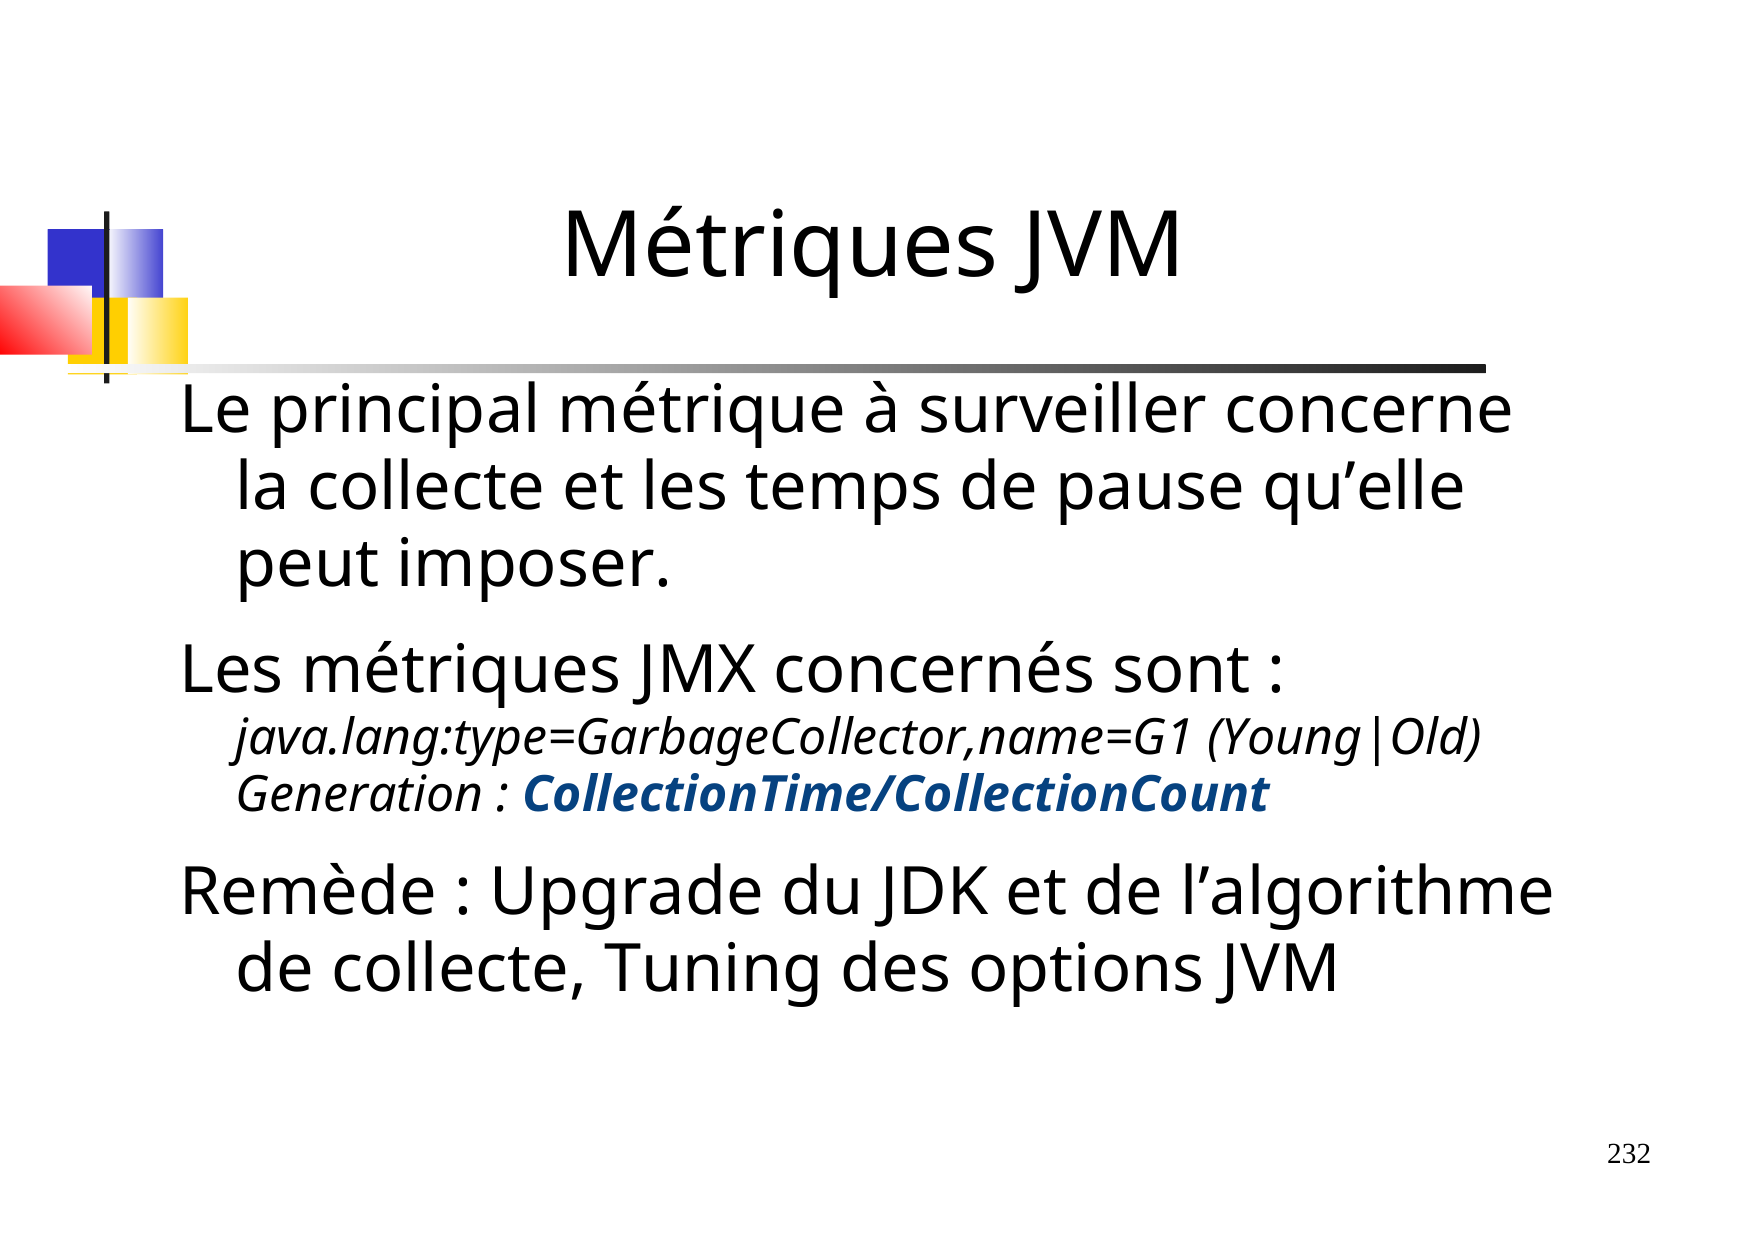

# Métriques JVM
Le principal métrique à surveiller concerne la collecte et les temps de pause qu’elle peut imposer.
Les métriques JMX concernés sont :
java.lang:type=GarbageCollector,name=G1 (Young|Old) Generation : CollectionTime/CollectionCount
Remède : Upgrade du JDK et de l’algorithme de collecte, Tuning des options JVM